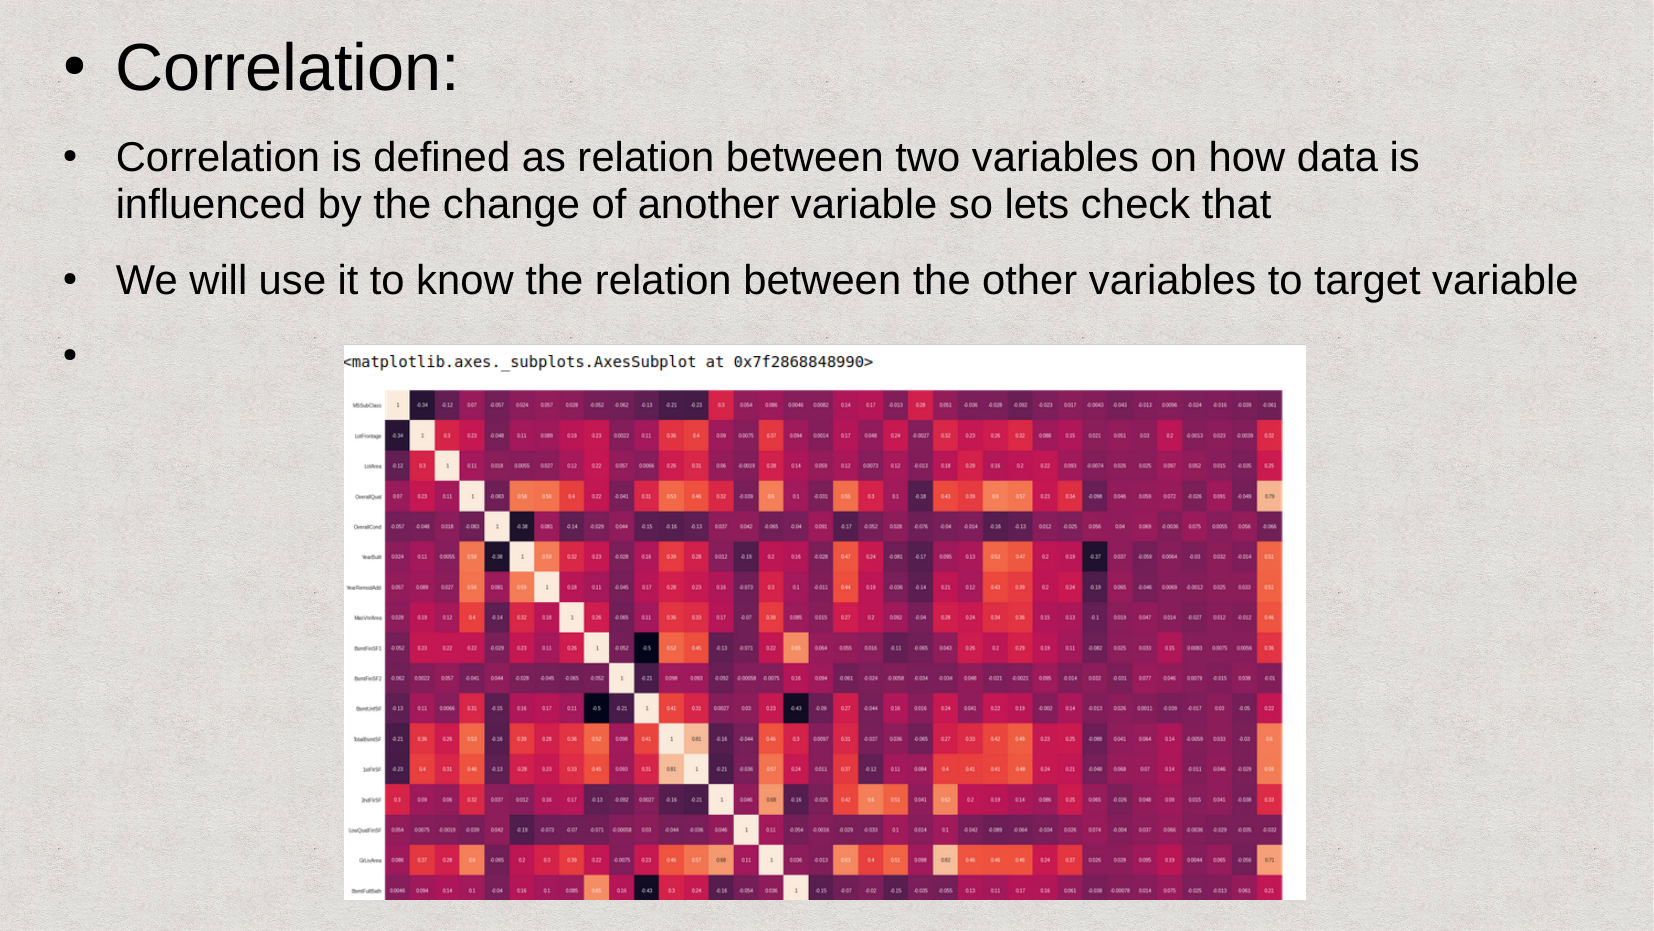

# Correlation:
Correlation is defined as relation between two variables on how data is influenced by the change of another variable so lets check that
We will use it to know the relation between the other variables to target variable